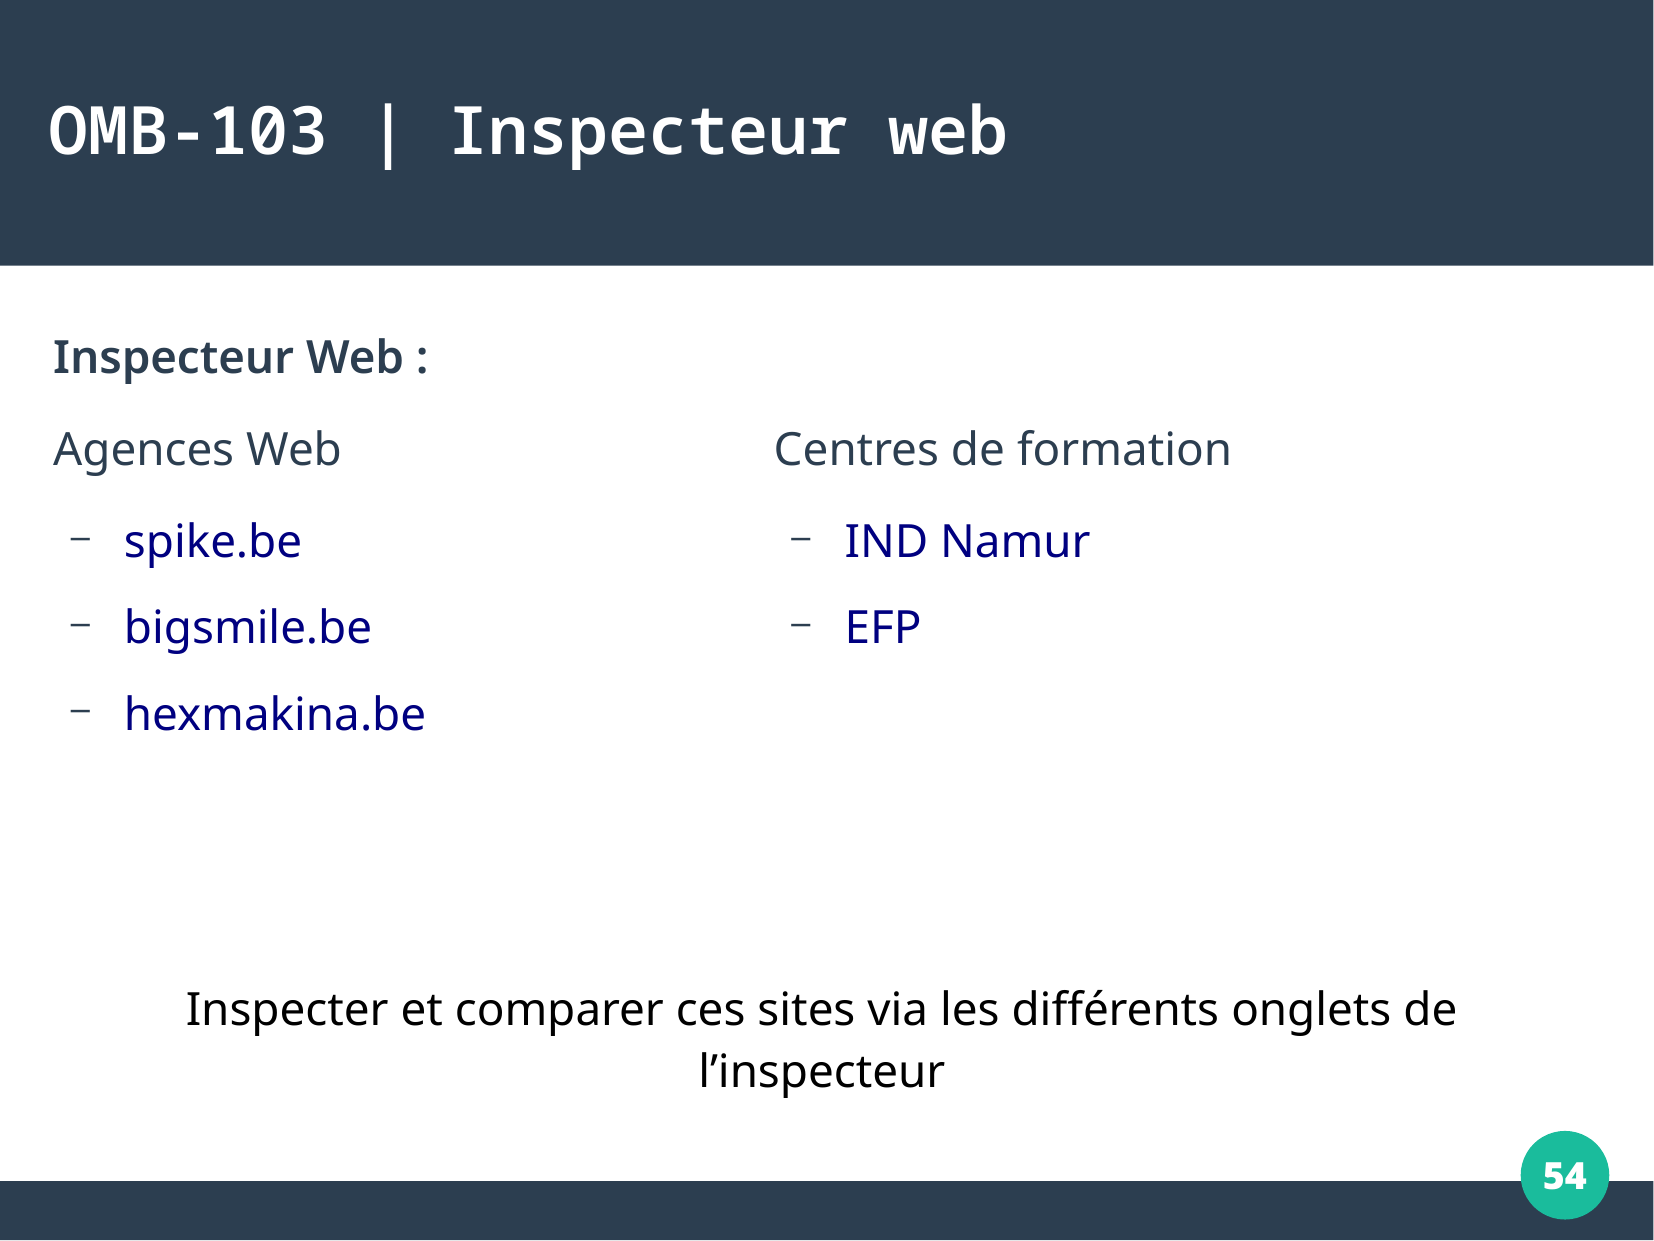

OMB-103 | Inspecteur web
# Inspecteur Web :
Agences Web
spike.be
bigsmile.be
hexmakina.be
Inspecteur Web :
Centres de formation
IND Namur
EFP
Inspecter et comparer ces sites via les différents onglets de l’inspecteur
54